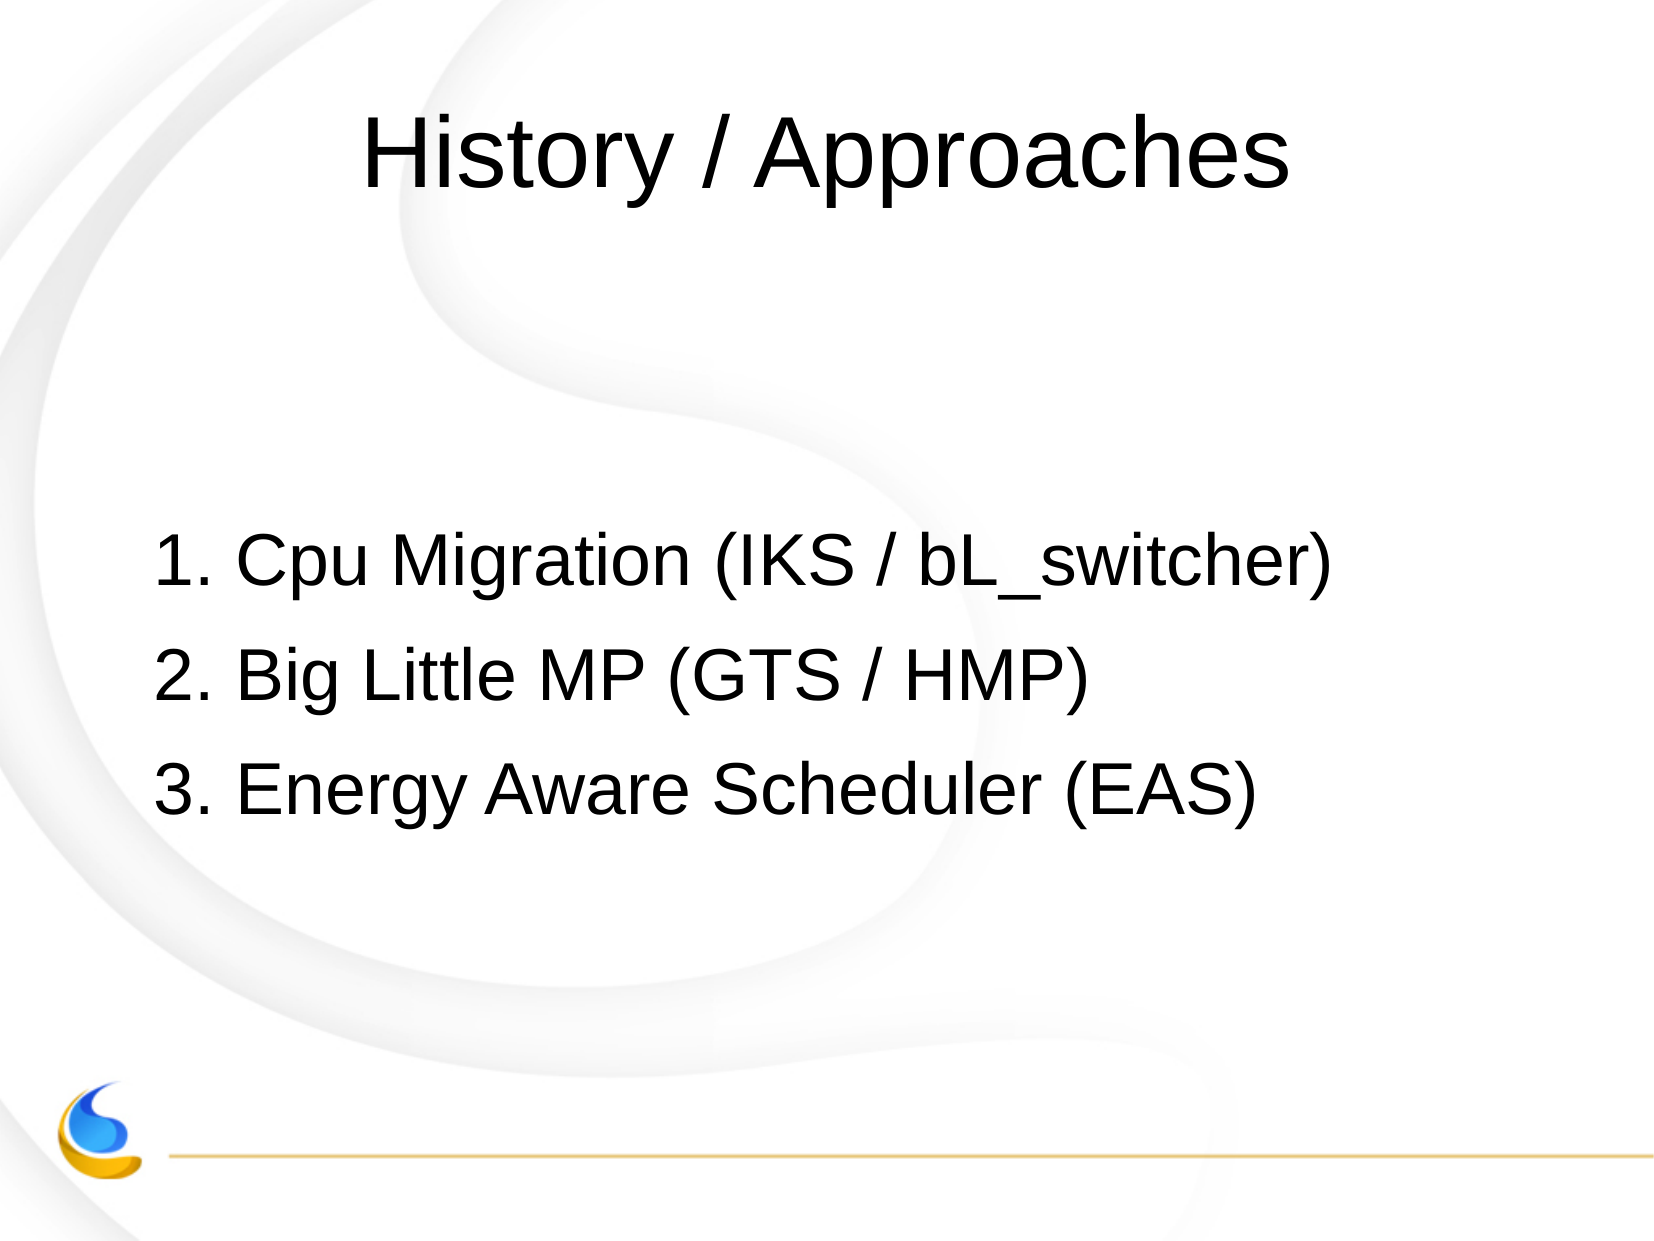

# History / Approaches
1. Cpu Migration (IKS / bL_switcher)
2. Big Little MP (GTS / HMP)
3. Energy Aware Scheduler (EAS)